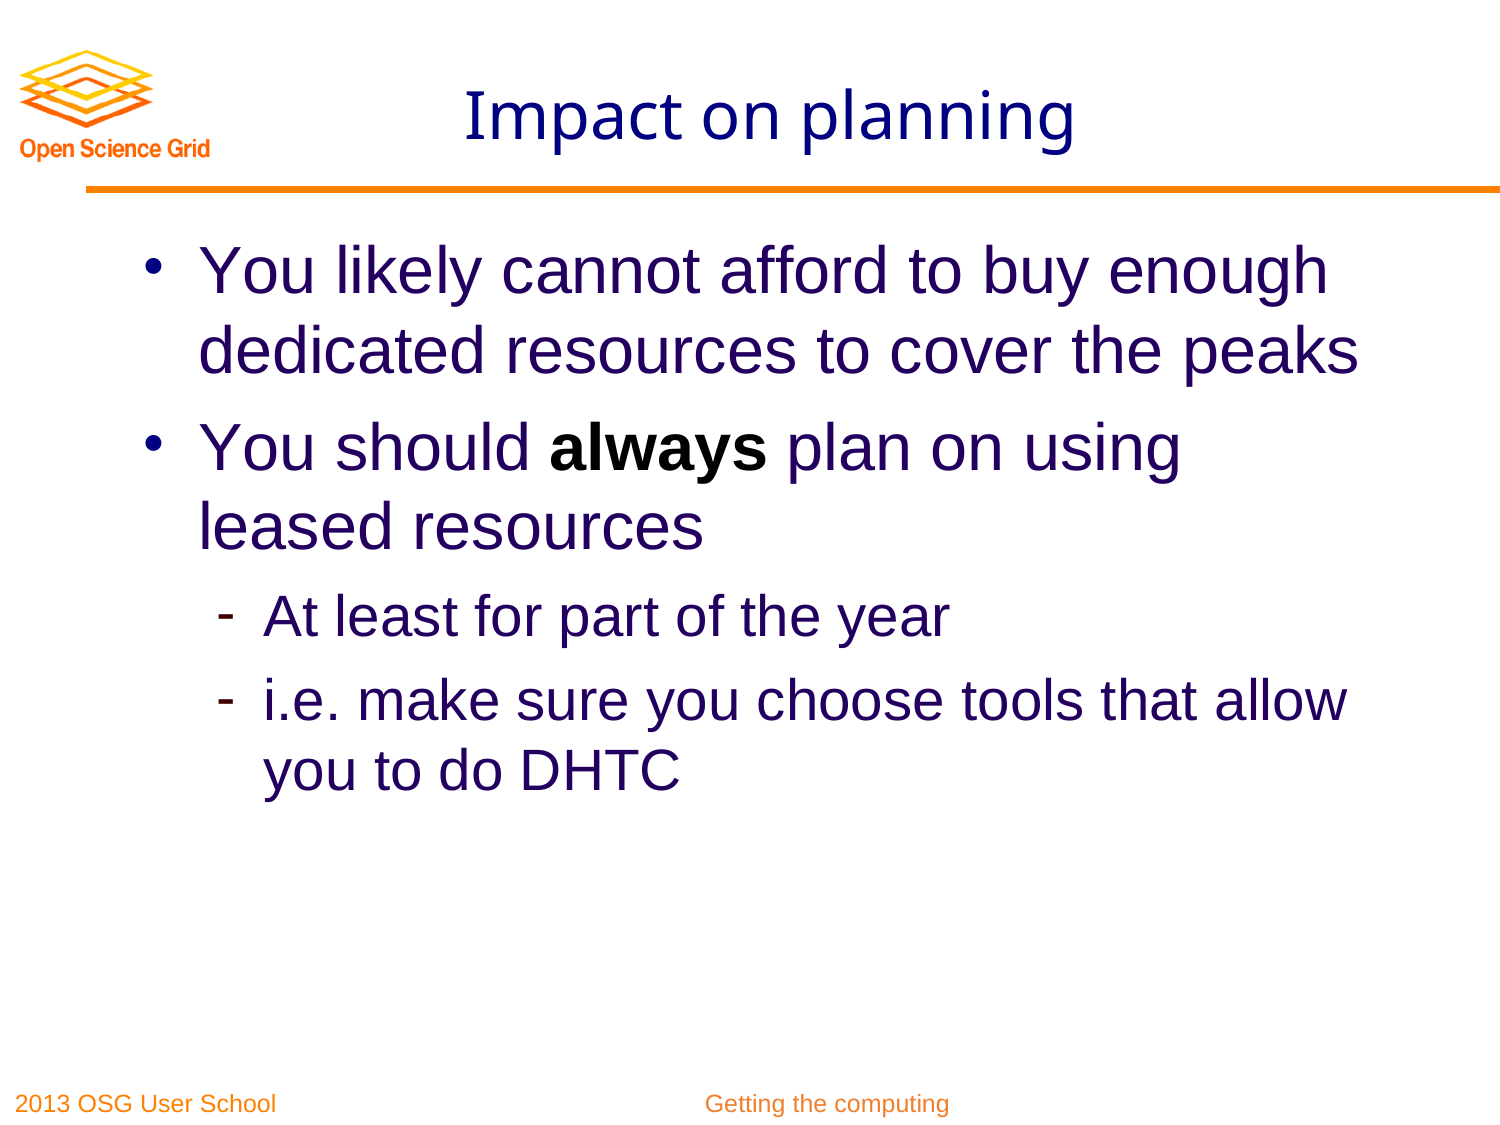

# Impact on planning
You likely cannot afford to buy enough dedicated resources to cover the peaks
You should always plan on using
leased resources
At least for part of the year
i.e. make sure you choose tools that allow you to do DHTC